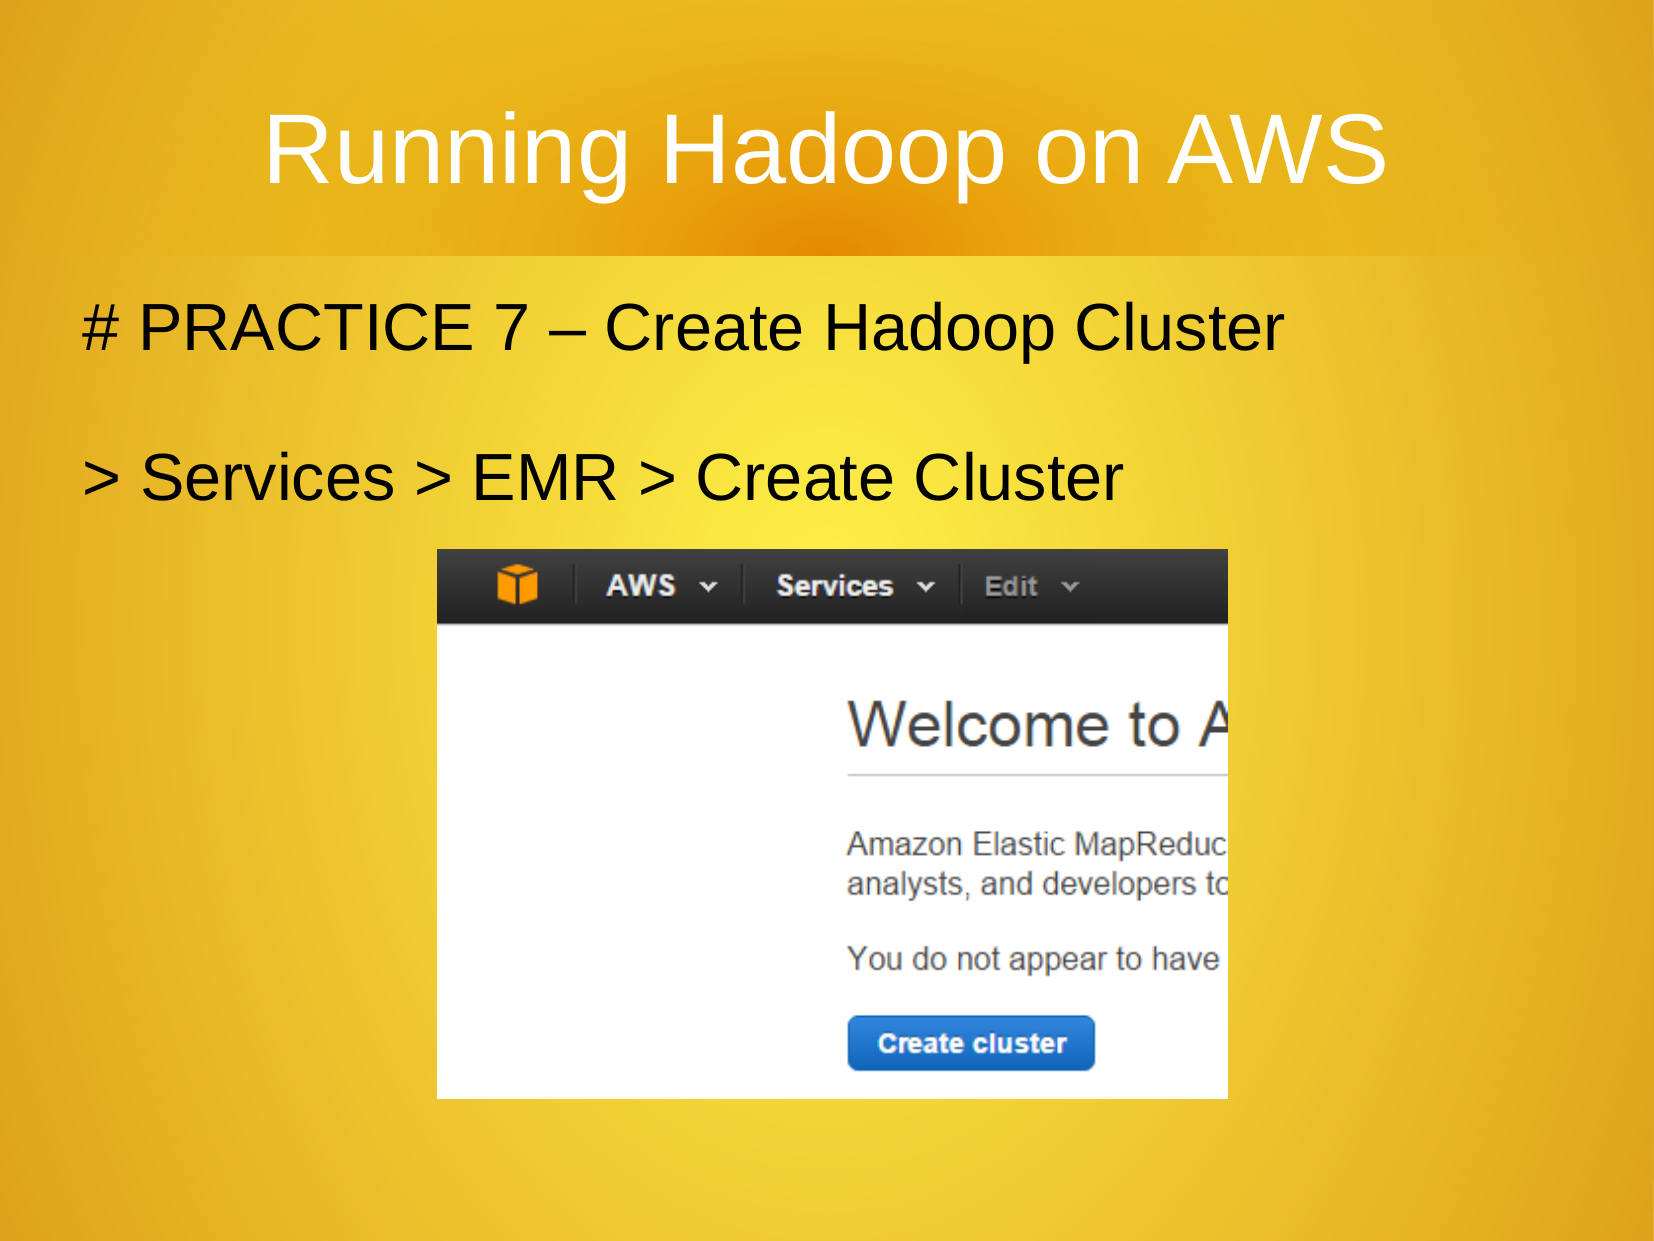

# Running Hadoop on AWS
# PRACTICE 7 – Create Hadoop Cluster
> Services > EMR > Create Cluster